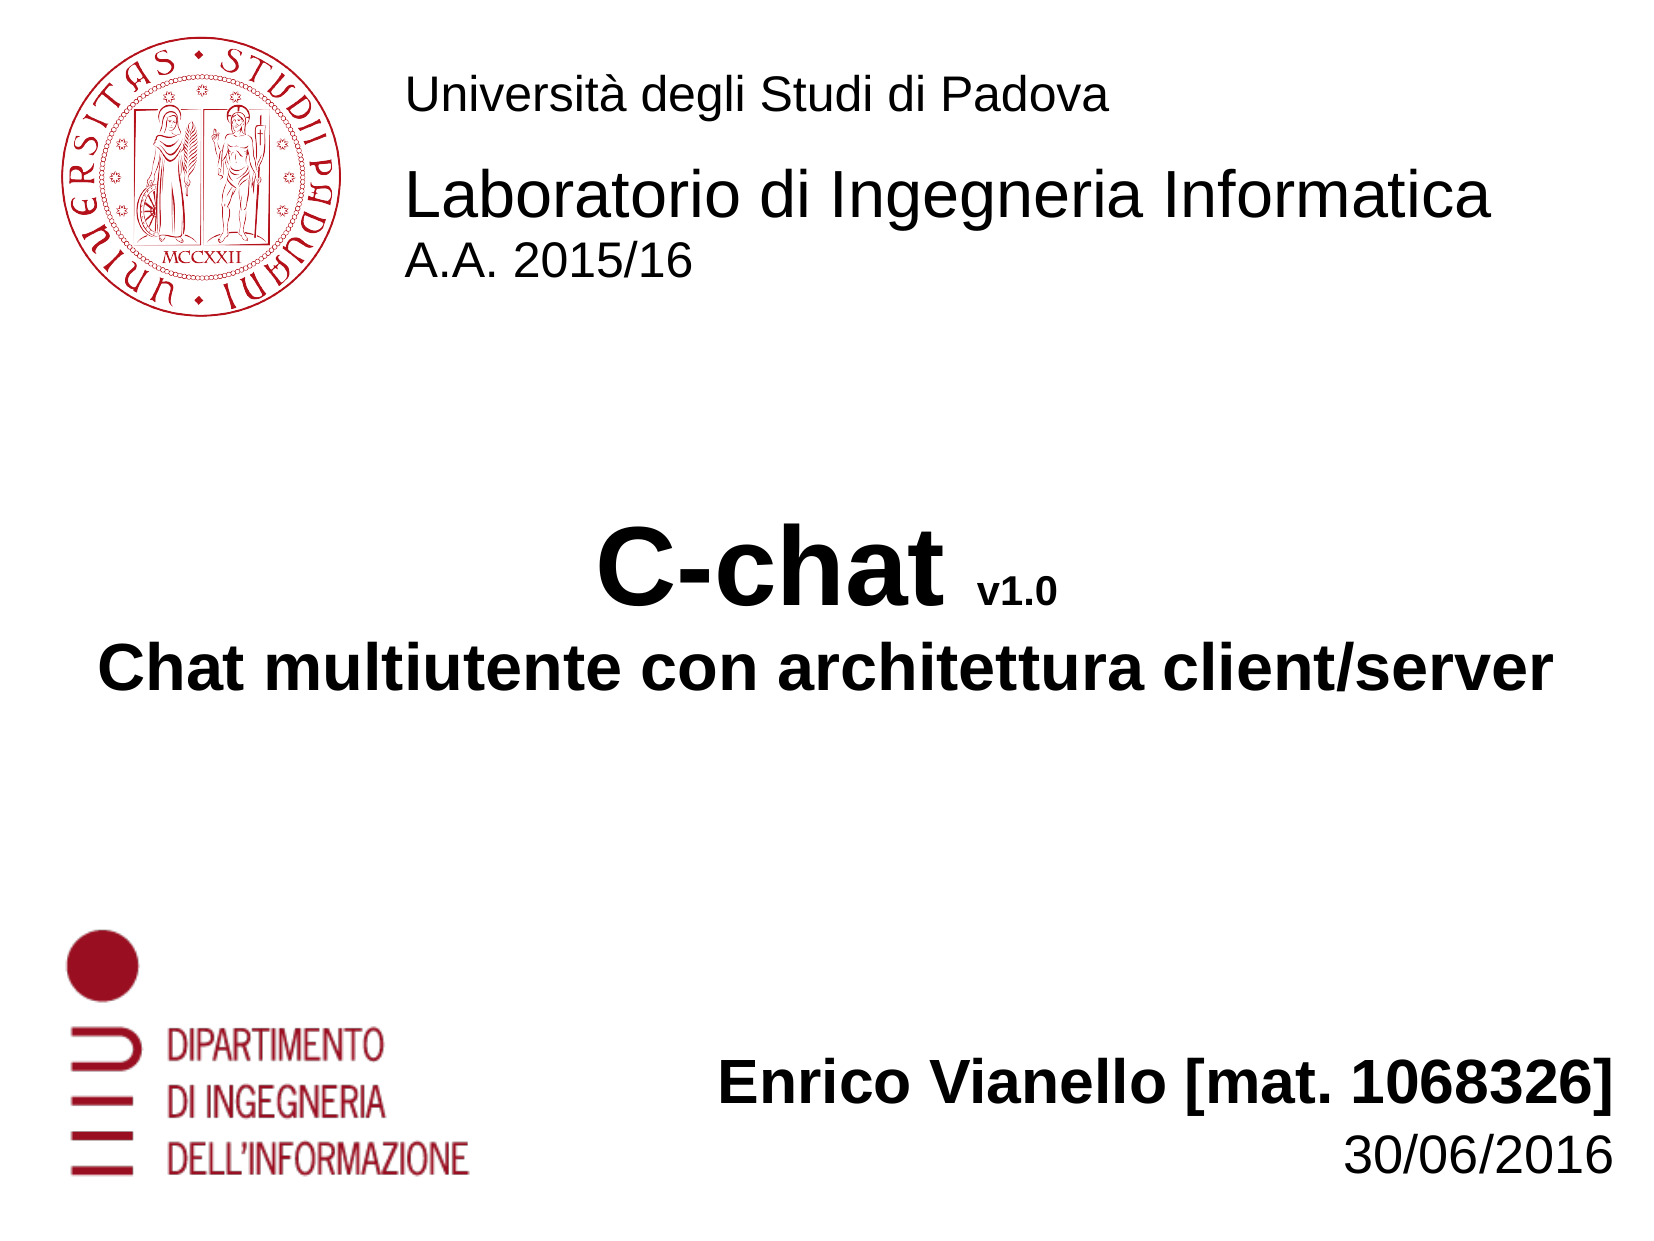

FACOLTÀ DI INGEGNERIA
Università degli Studi di Padova
Laboratorio di Ingegneria Informatica
A.A. 2015/16
# C-chat v1.0
Chat multiutente con architettura client/server
Enrico Vianello [mat. 1068326]
30/06/2016